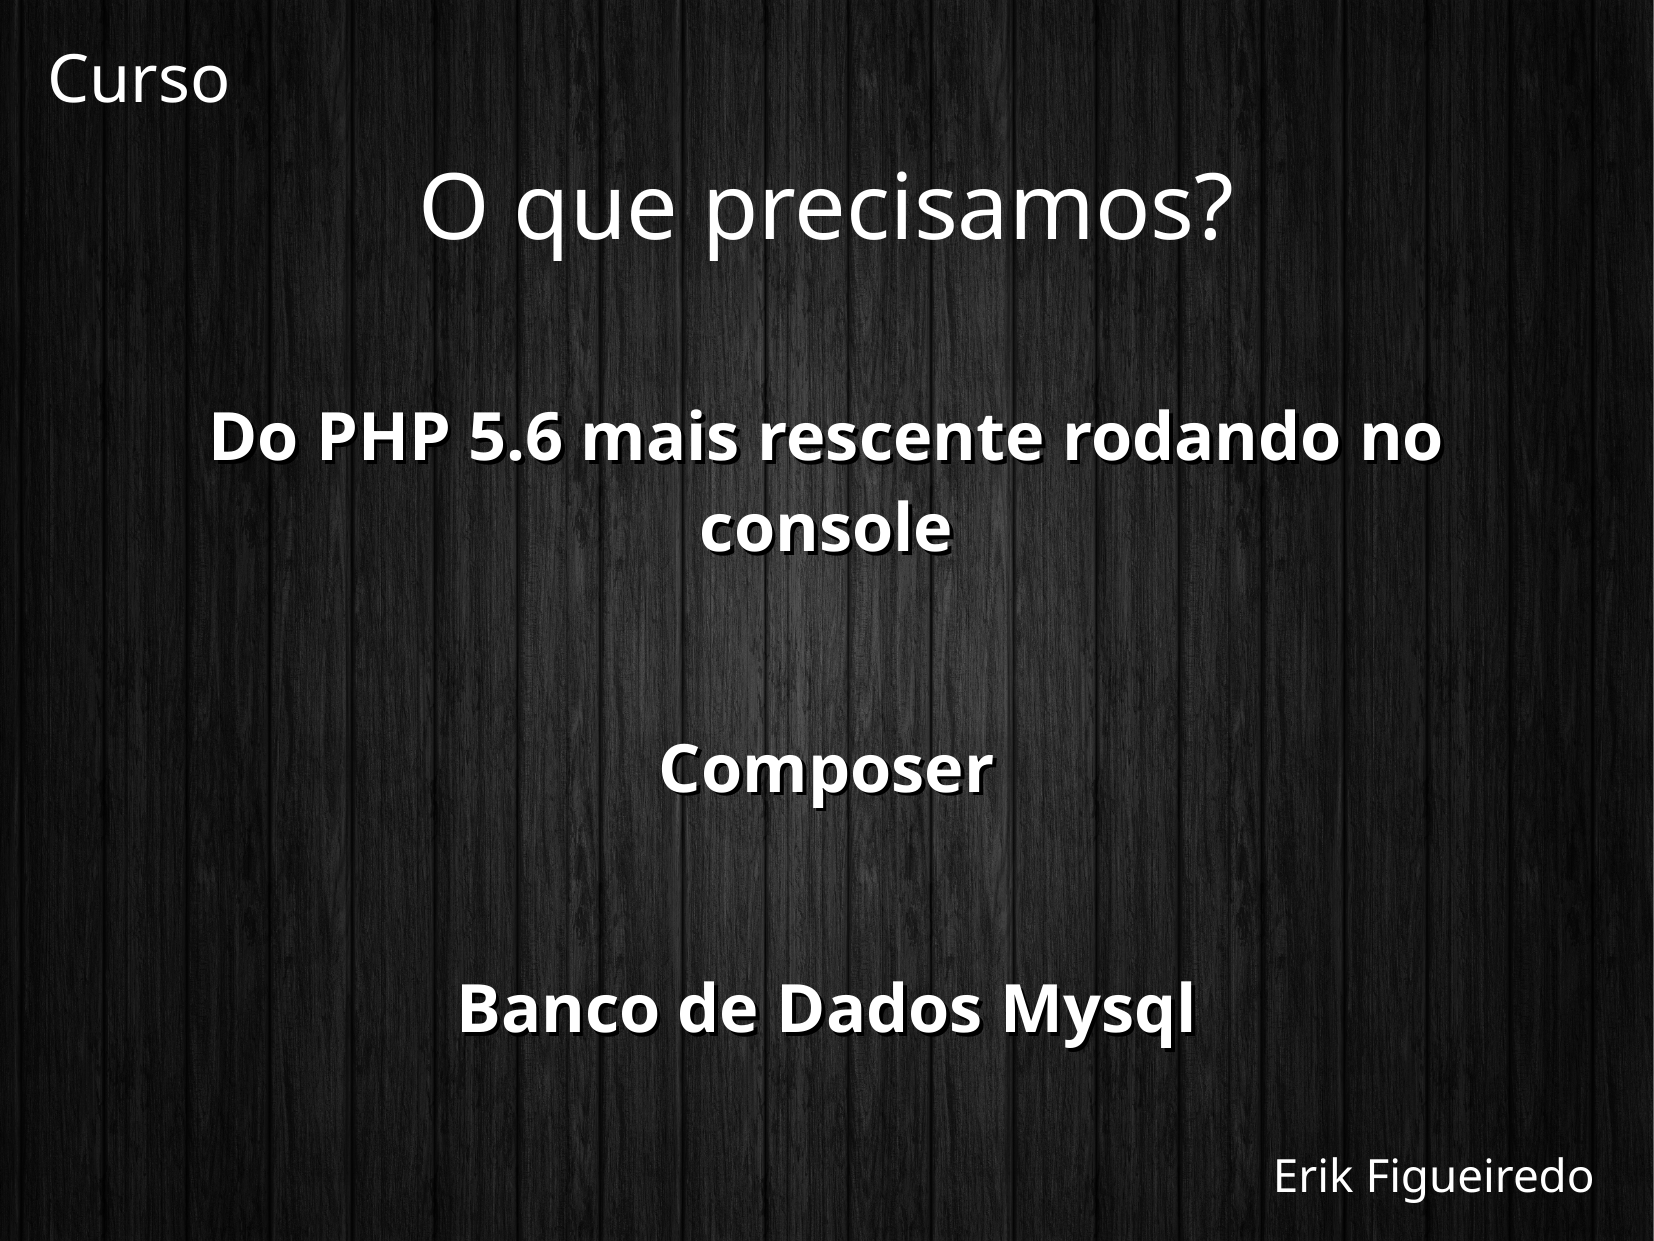

Curso
# O que precisamos?
Do PHP 5.6 mais rescente rodando no console
Composer
Banco de Dados Mysql
Erik Figueiredo